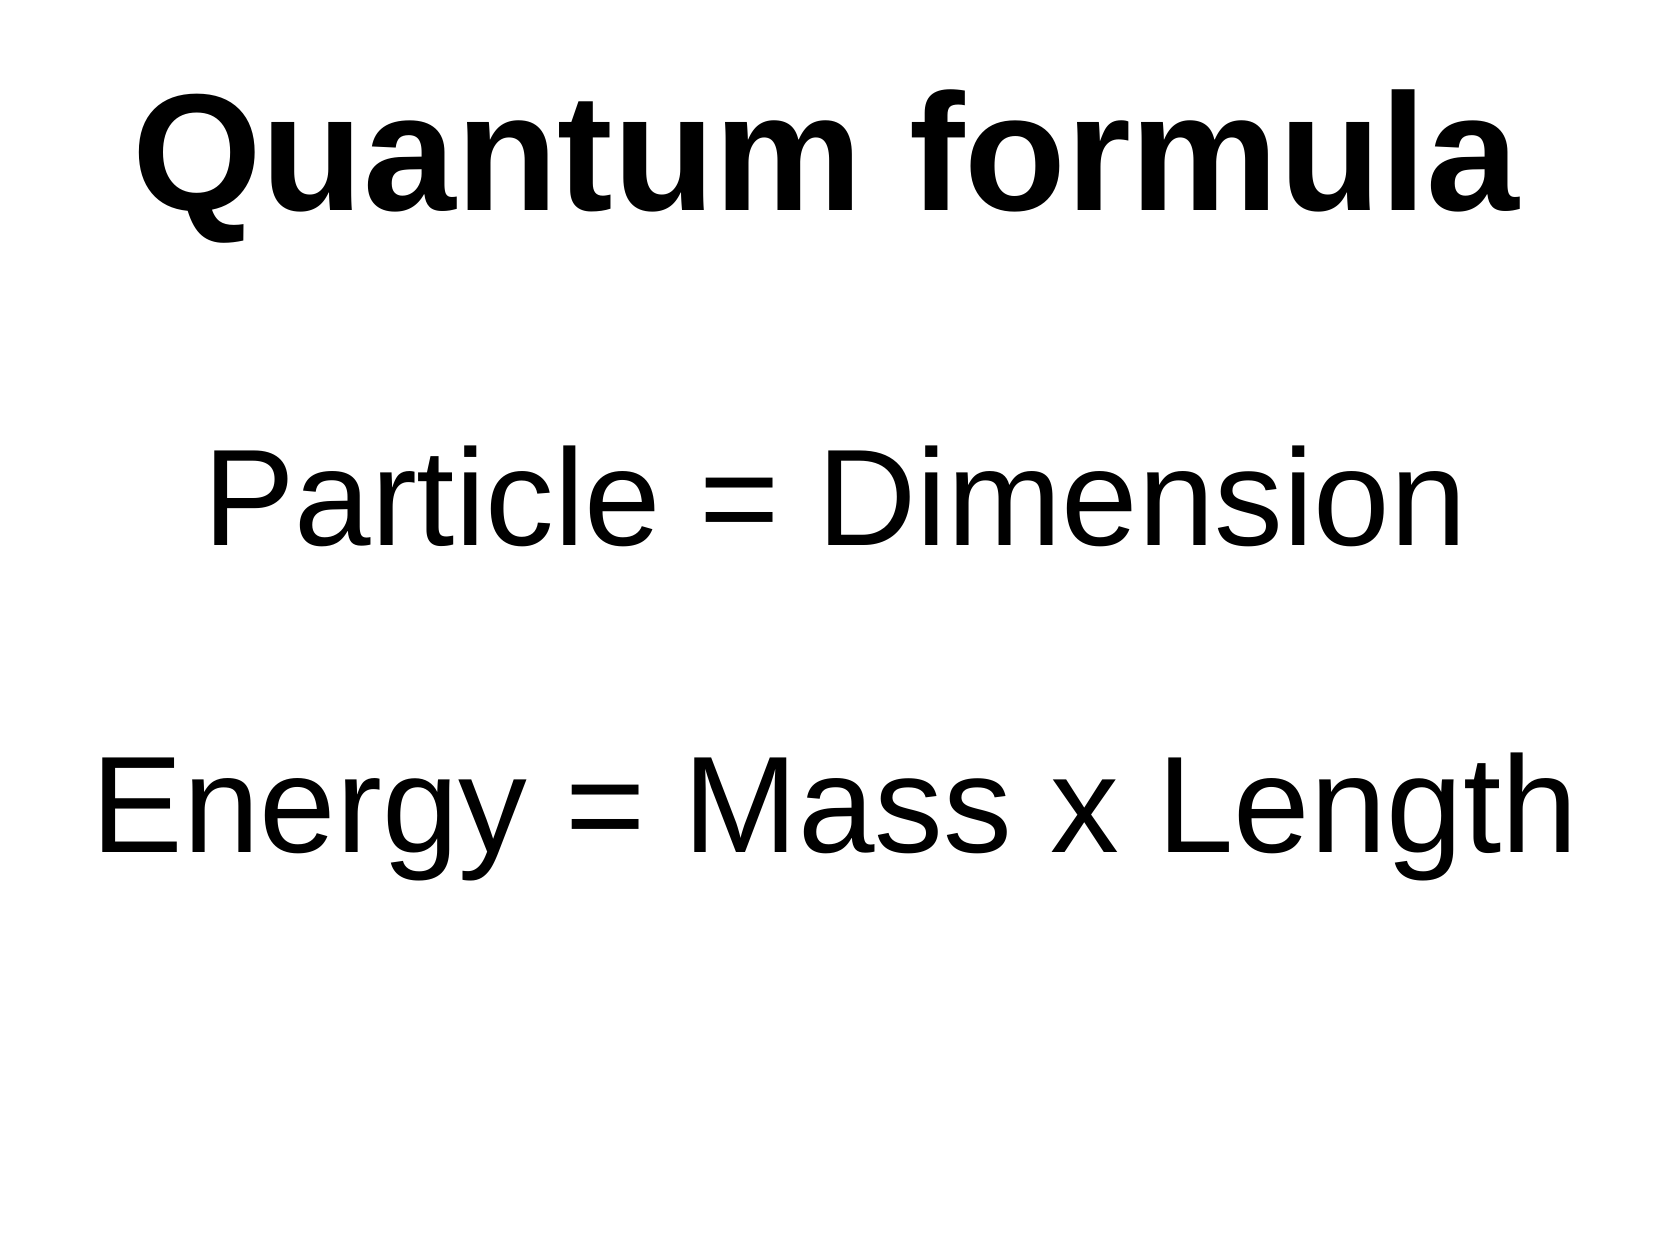

Particle = Dimension
Energy = Mass x Length
# Quantum formula